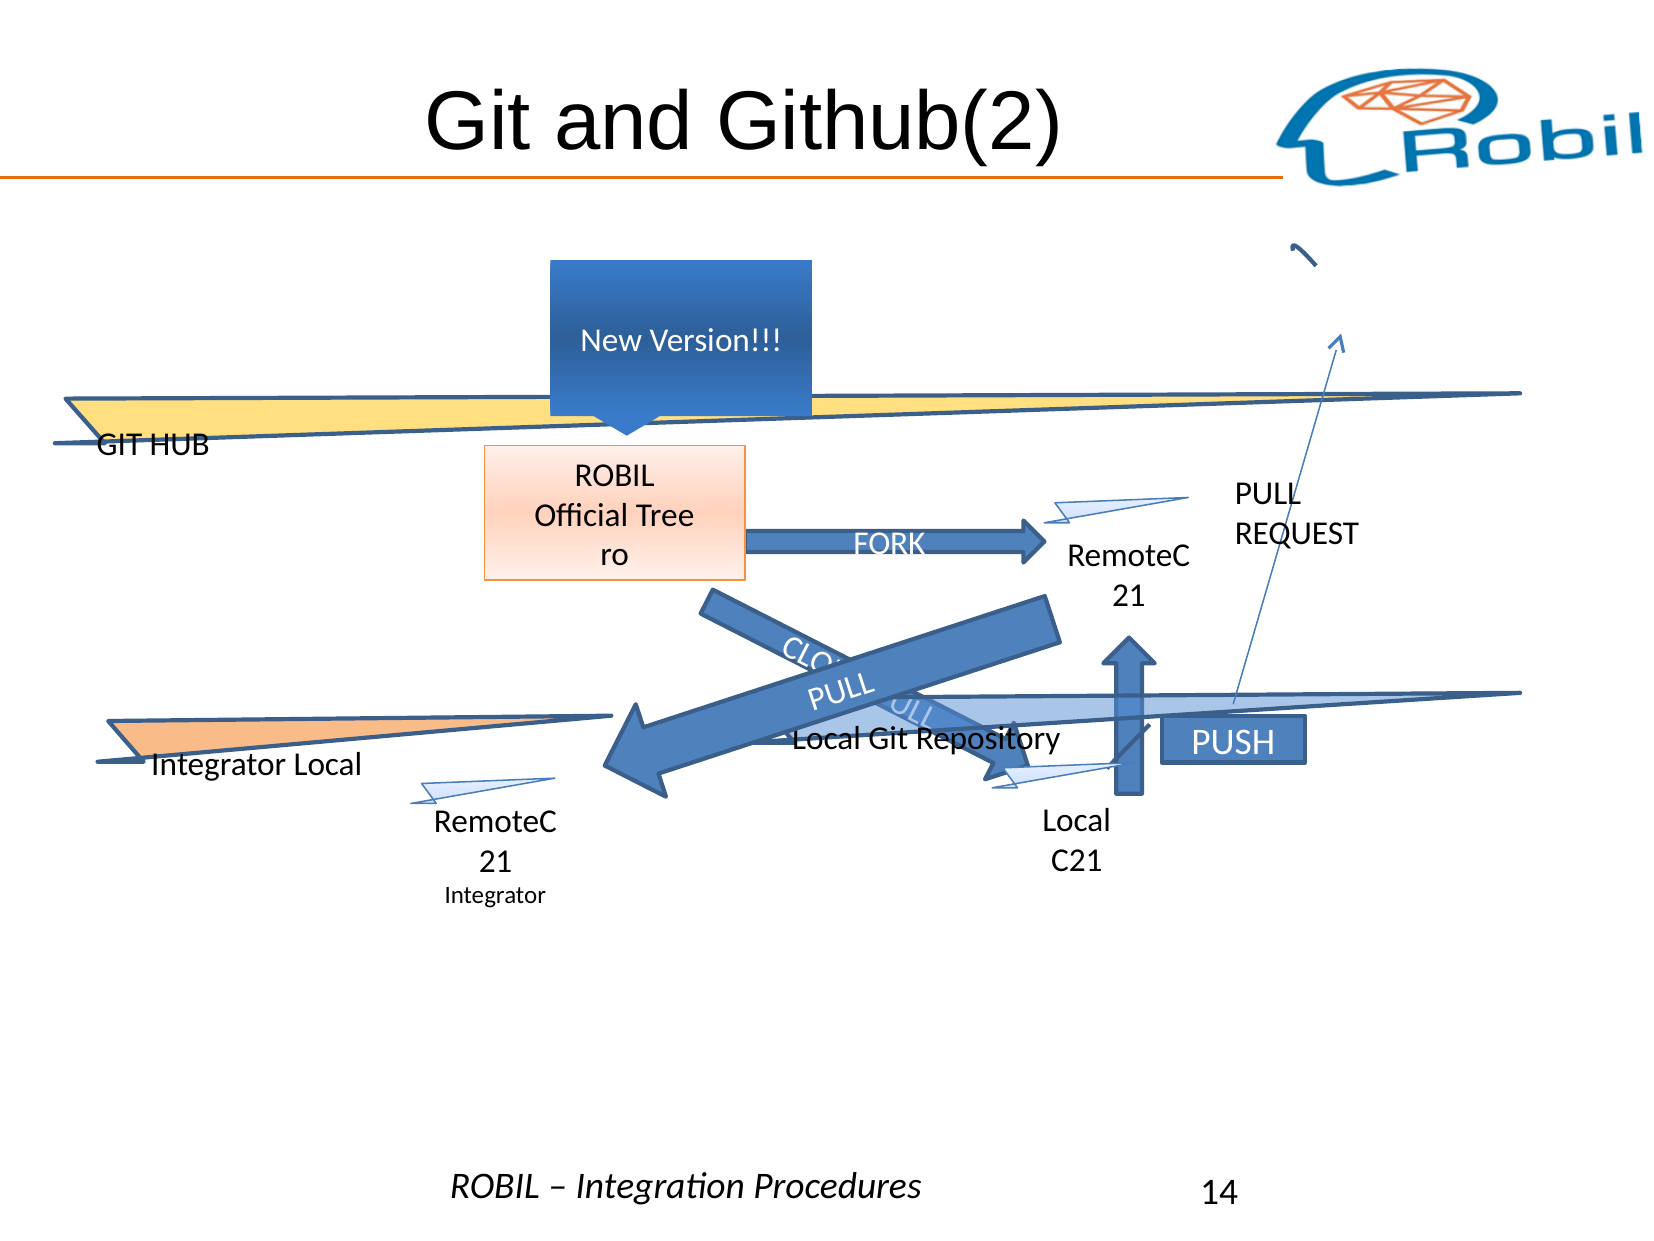

Git and Github(2)
New Version!!!
GIT HUB
ROBIL
Official Tree
ro
PULL REQUEST
RemoteC21
FORK
PUSH
PUSH
PULL
CLONE/PULL
Local Git Repository
Integrator Local
Local C21
RemoteC21
Integrator
ROBIL – Integration Procedures